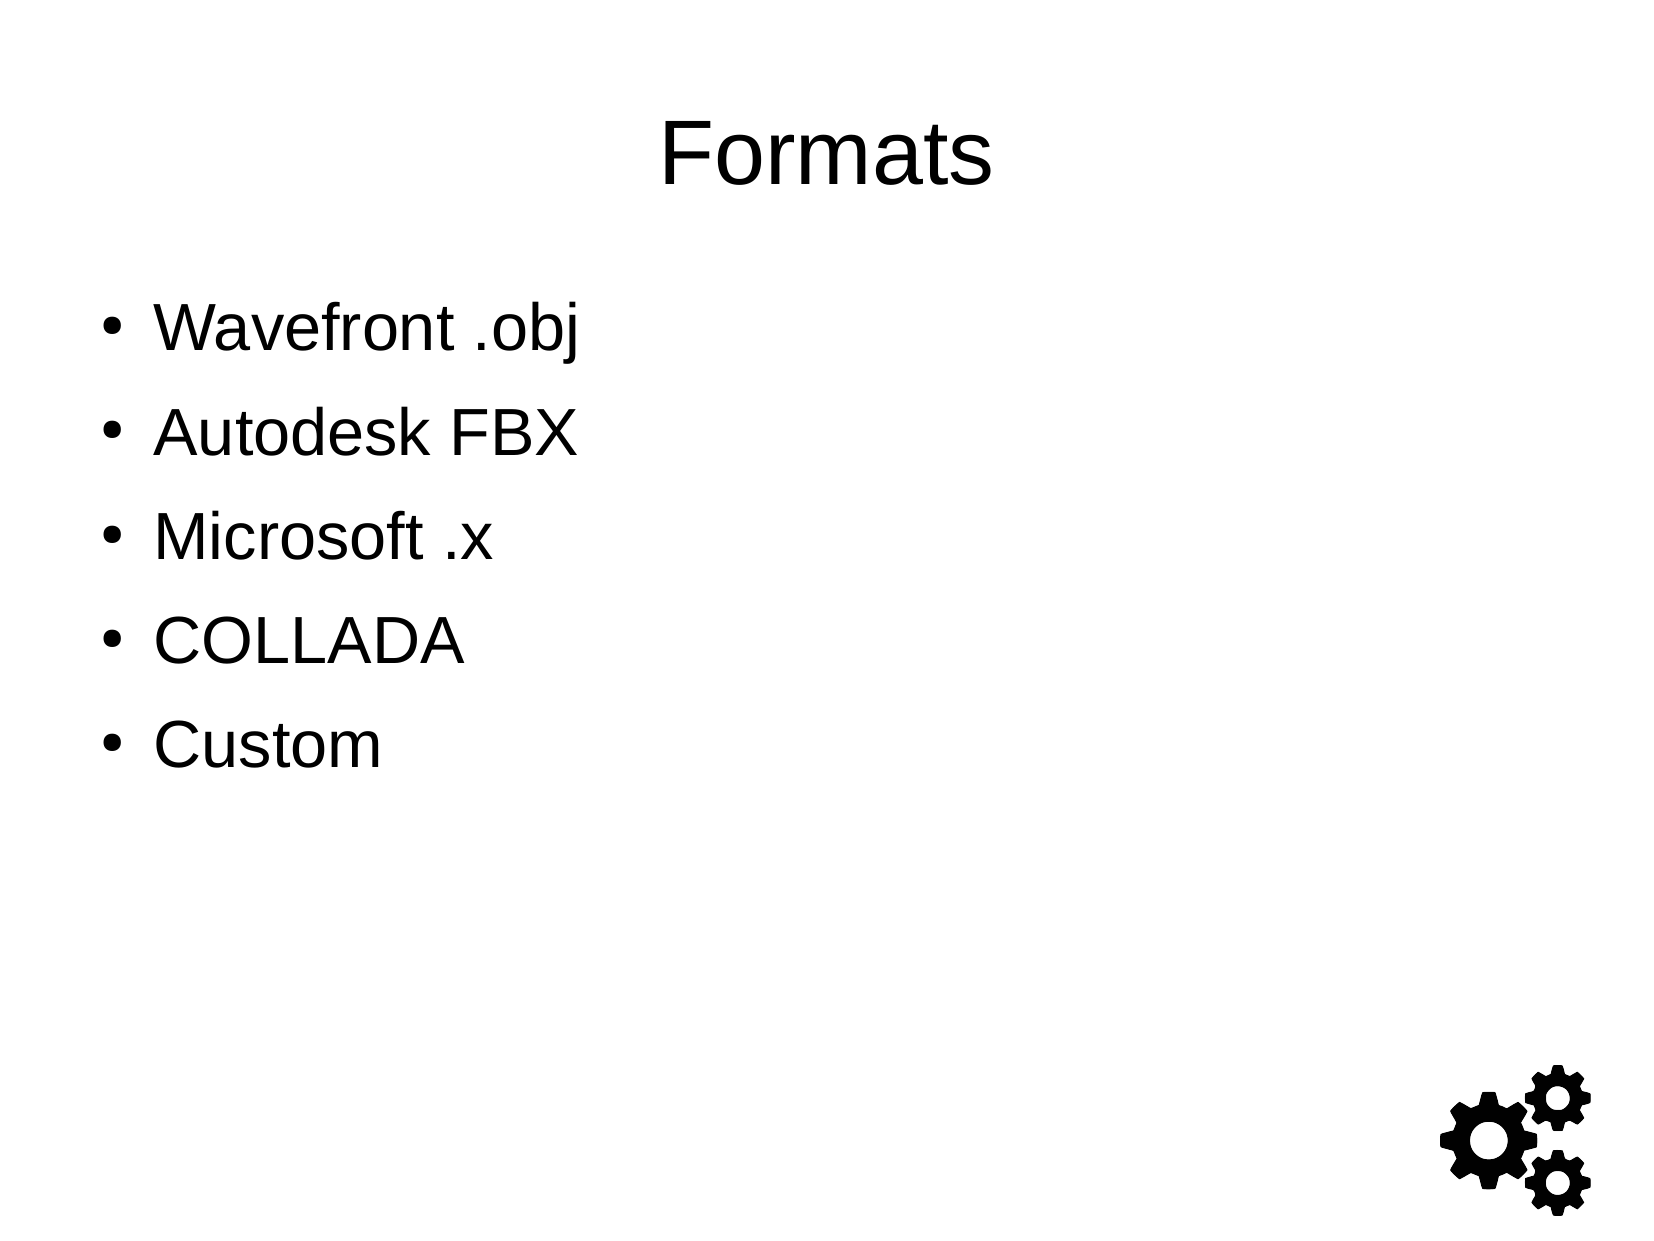

# Formats
Wavefront .obj
Autodesk FBX
Microsoft .x
COLLADA
Custom